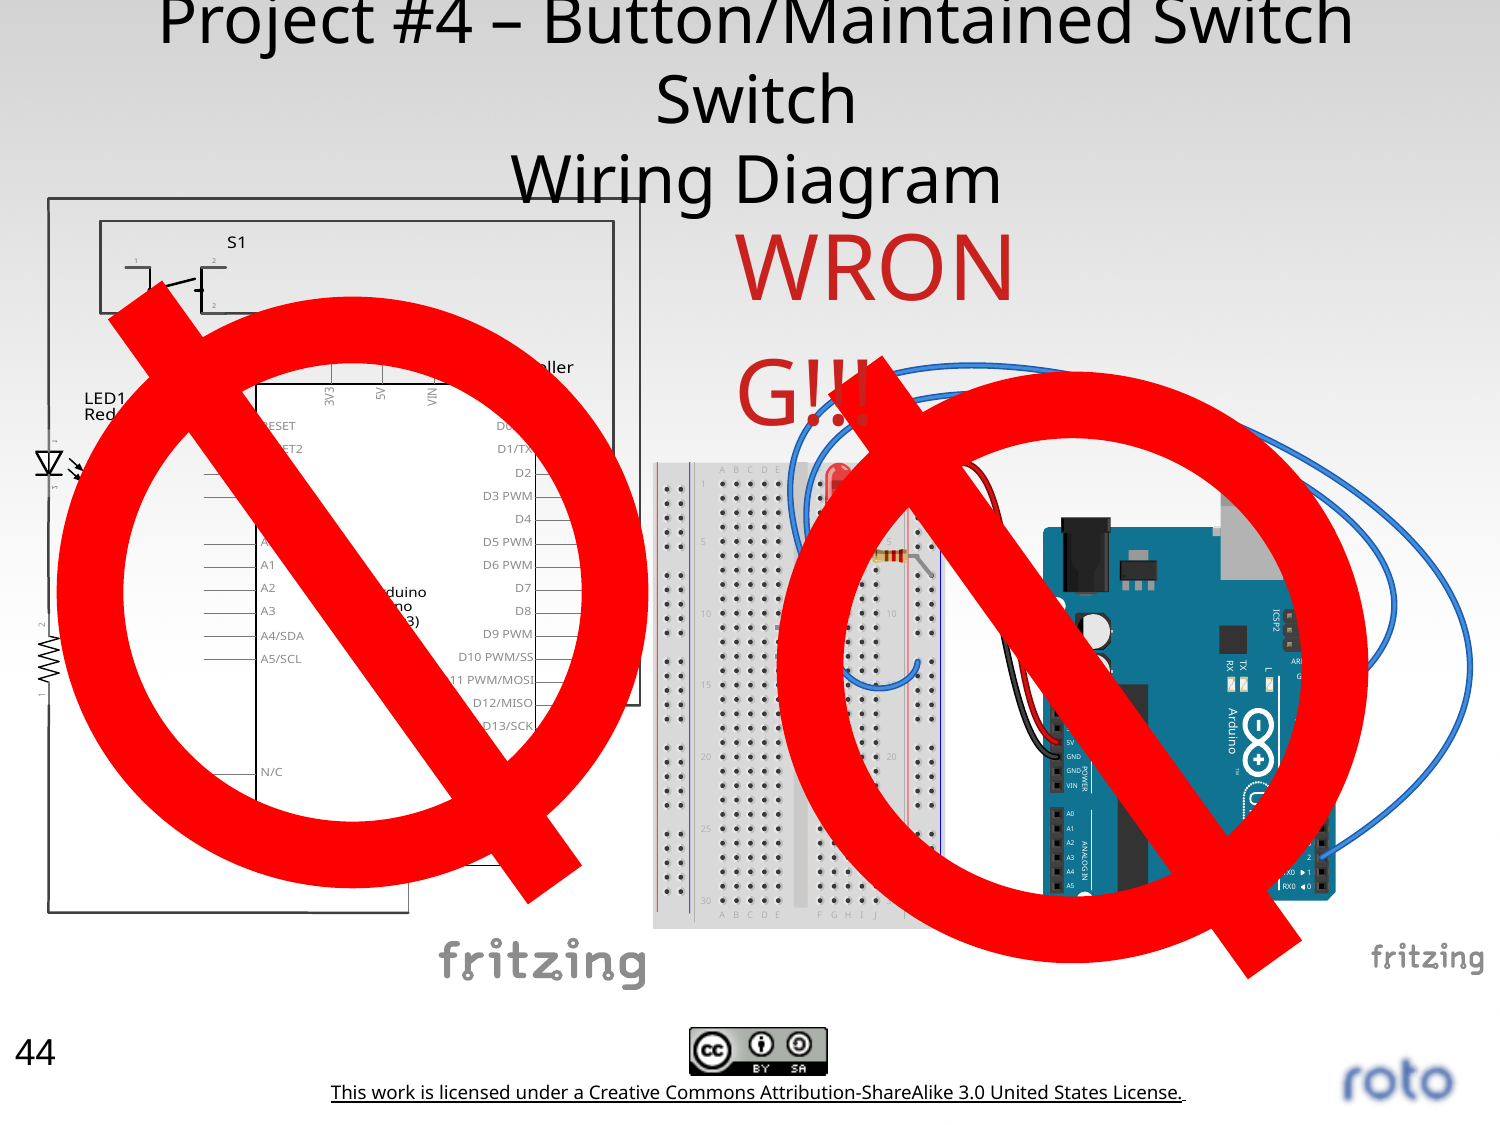

# Project #4 – Button/Maintained Switch Switch Wiring Diagram
WRONG!!!